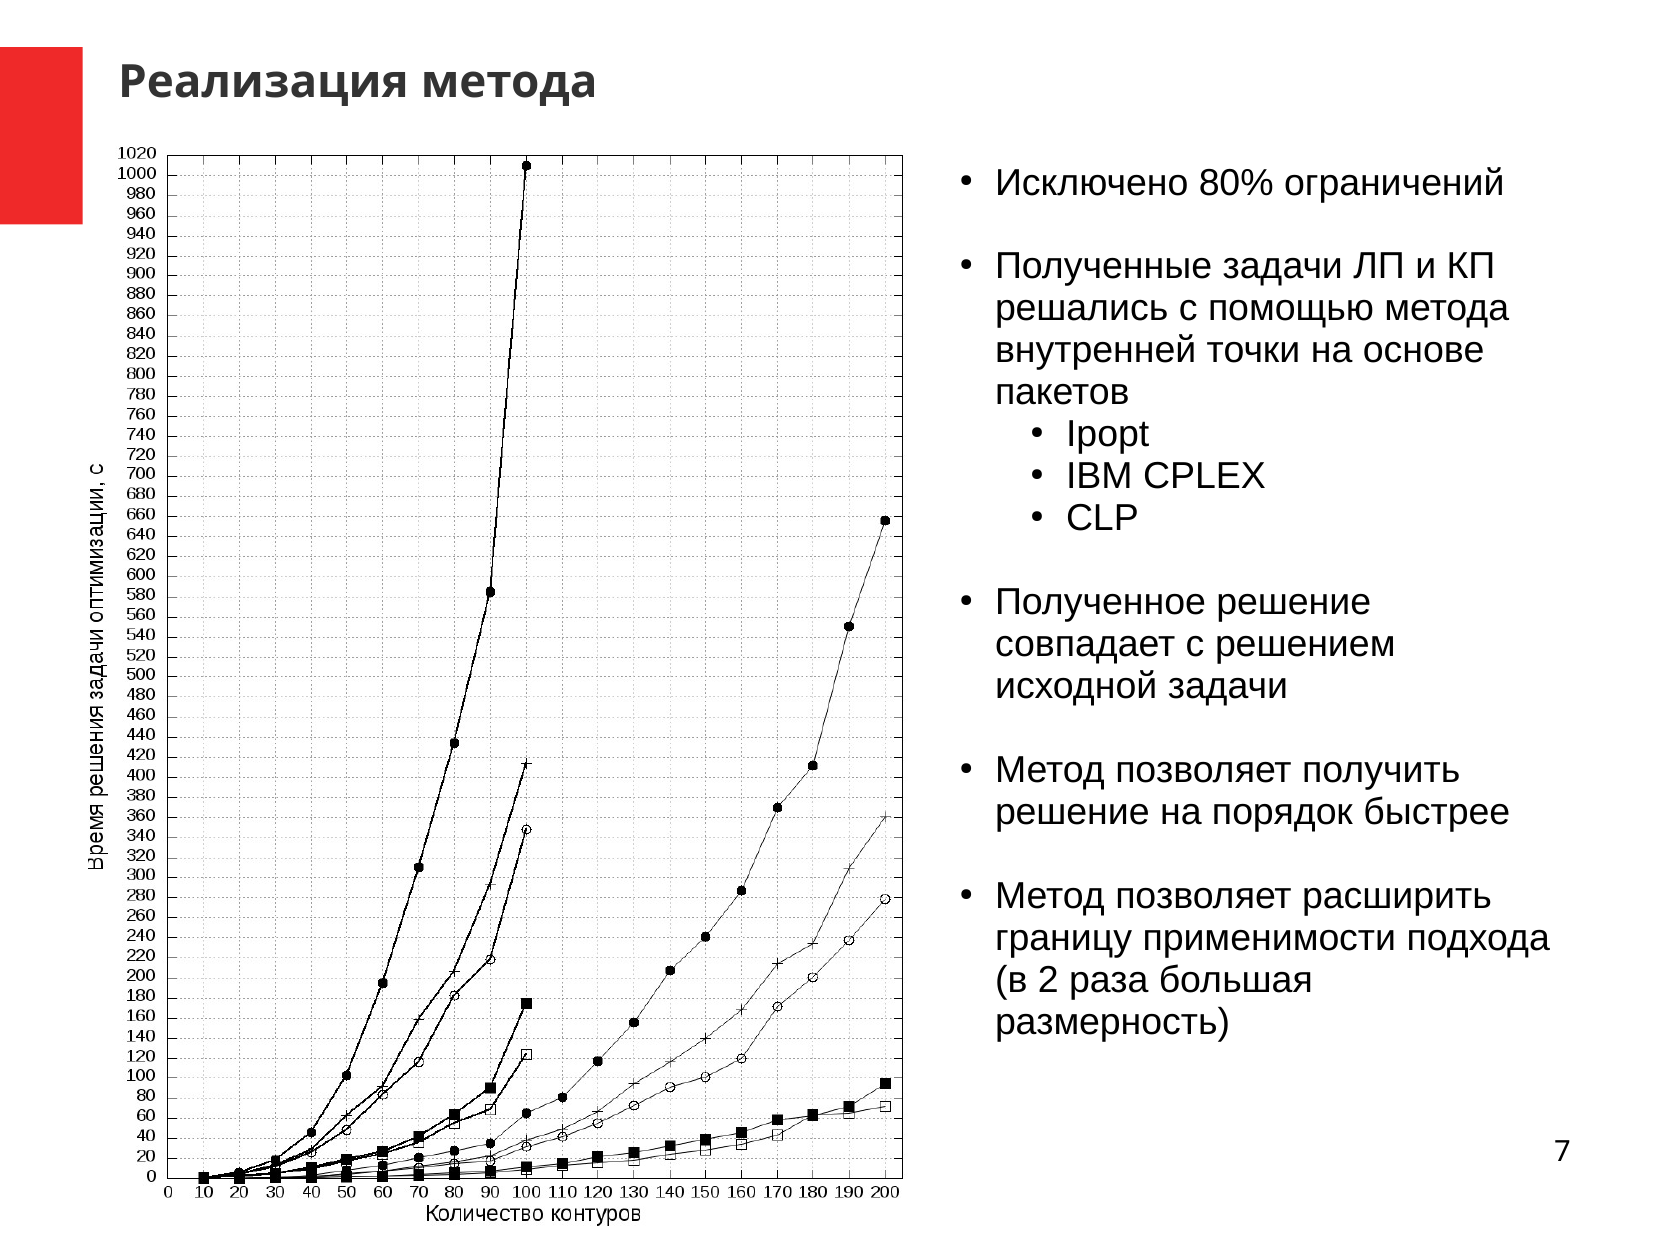

# Реализация метода
Исключено 80% ограничений
Полученные задачи ЛП и КП решались с помощью метода внутренней точки на основе пакетов
Ipopt
IBM CPLEX
CLP
Полученное решение совпадает с решением исходной задачи
Метод позволяет получить решение на порядок быстрее
Метод позволяет расширить границу применимости подхода (в 2 раза большая размерность)
7